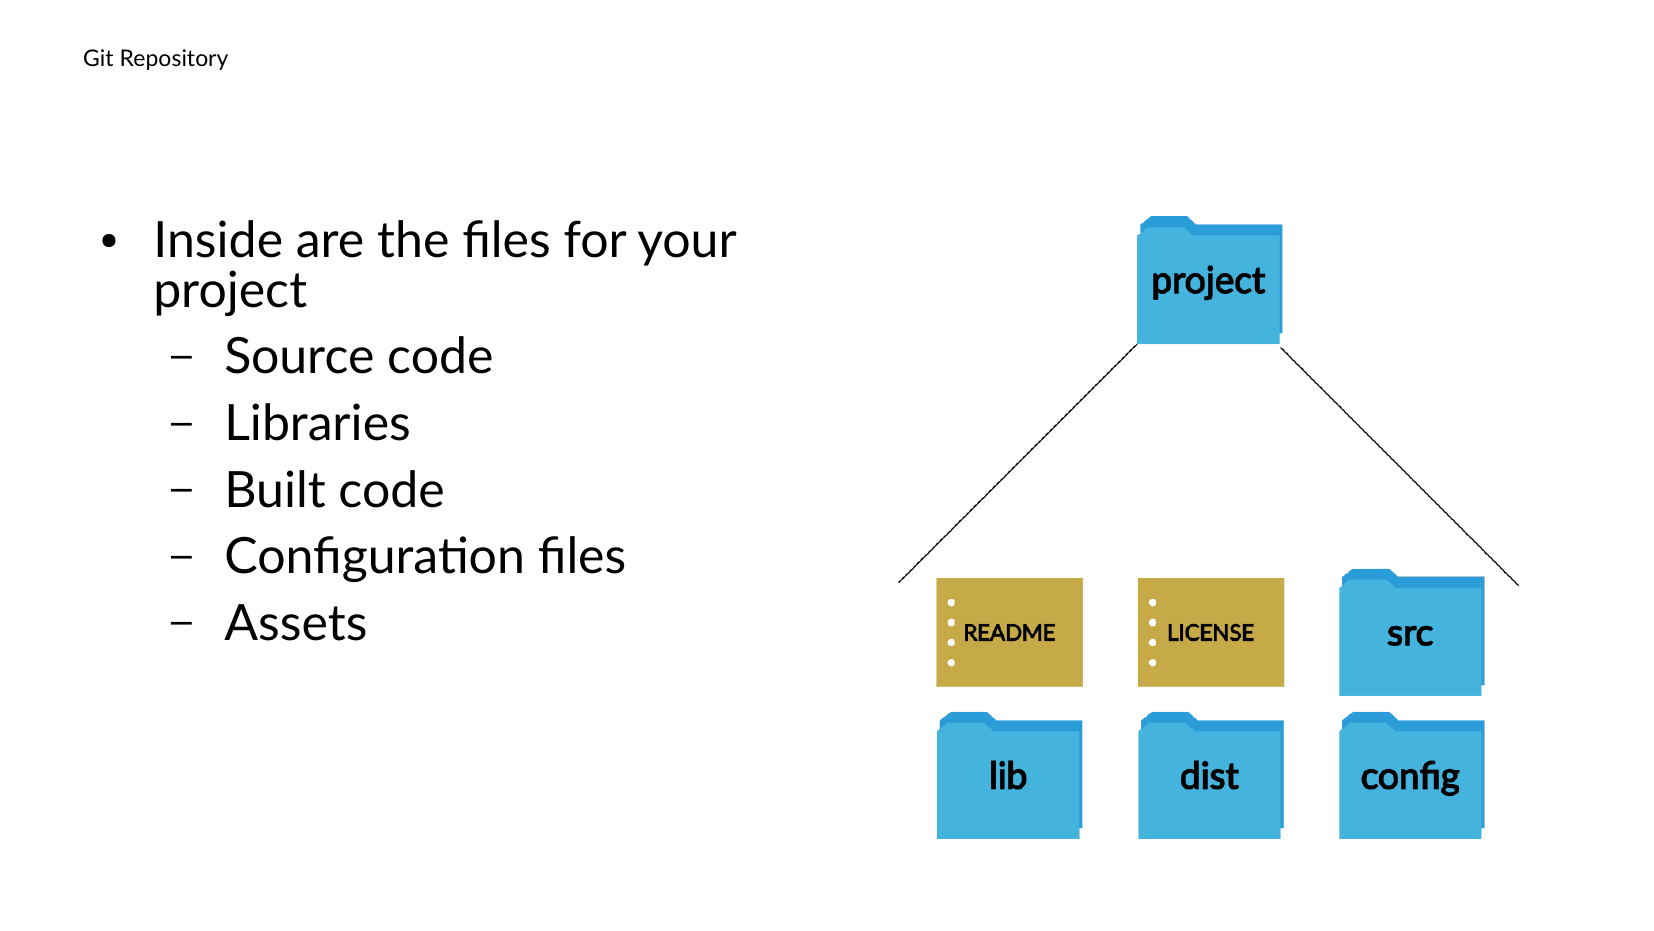

# Git Repository
Inside are the files for your project
Source code
Libraries
Built code
Configuration files
Assets